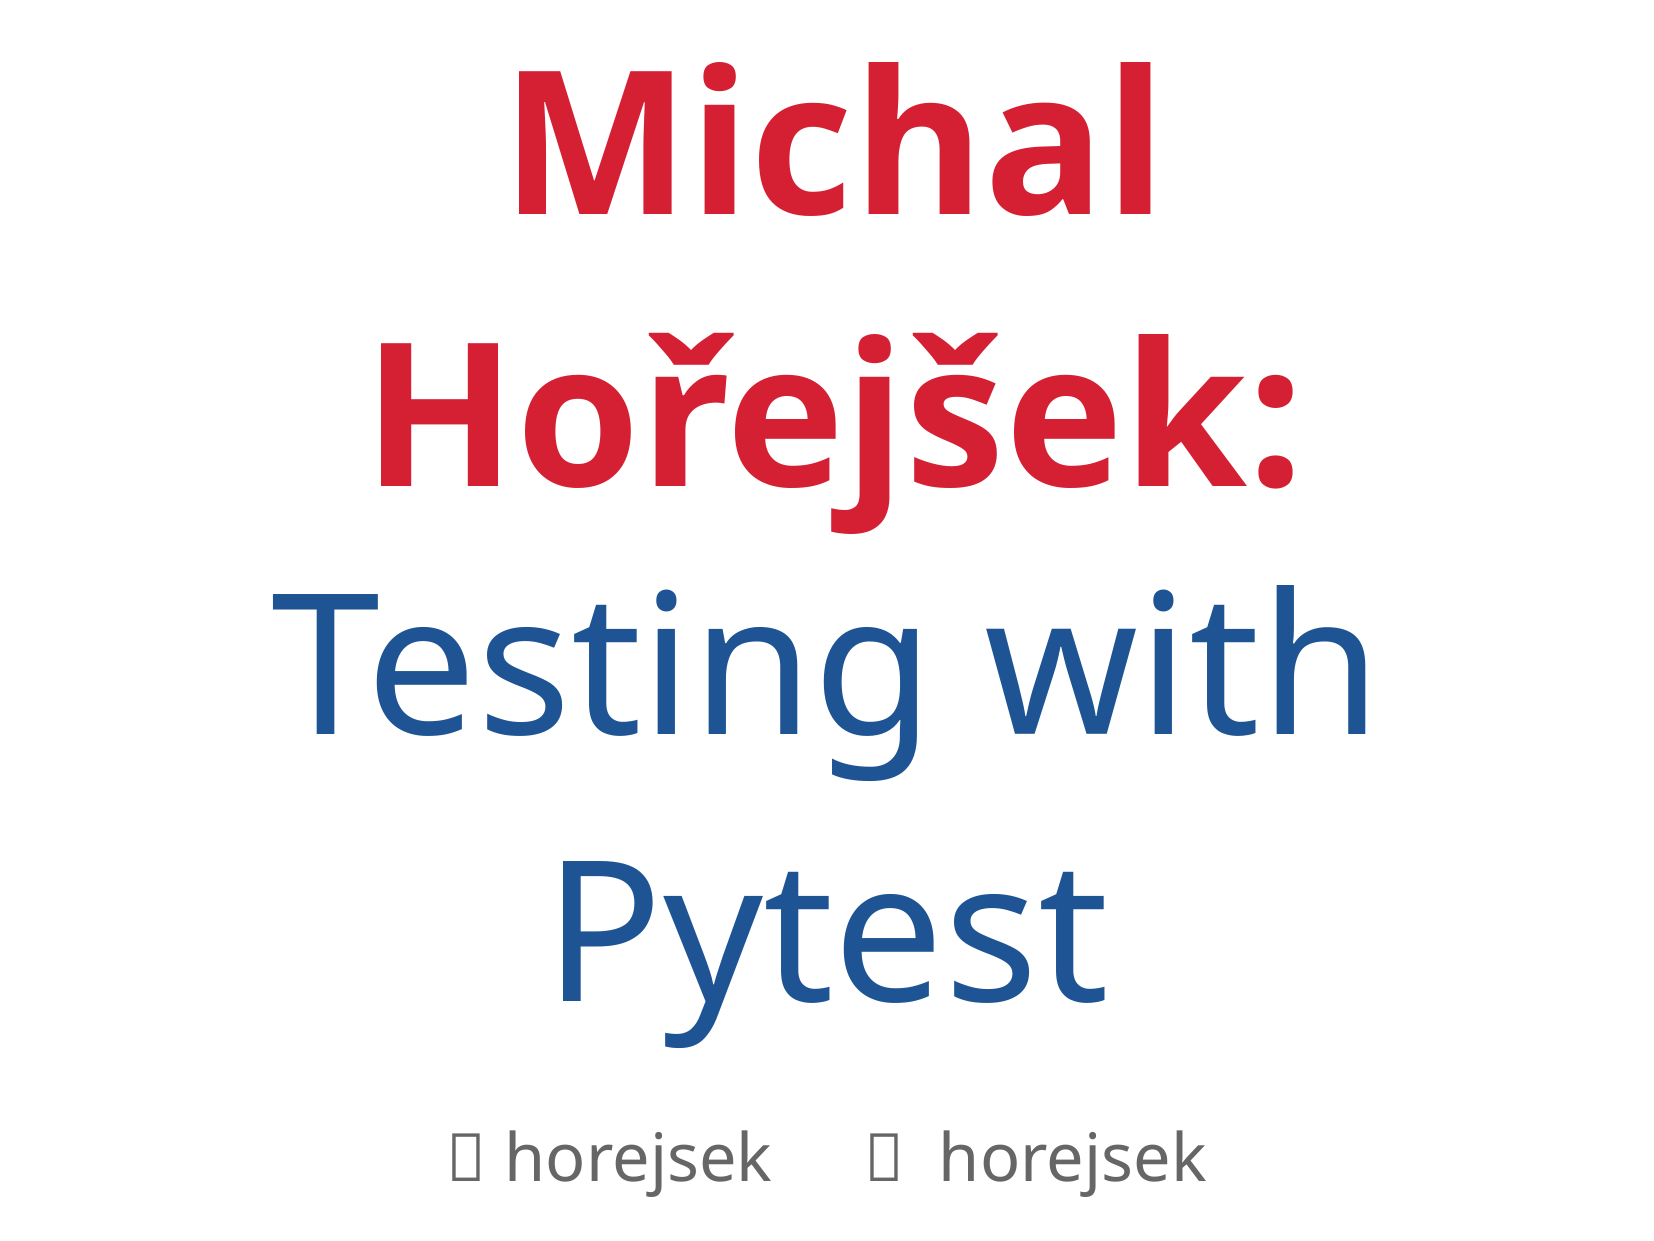

Michal Hořejšek:
# Testing with Pytest
 horejsek  horejsek